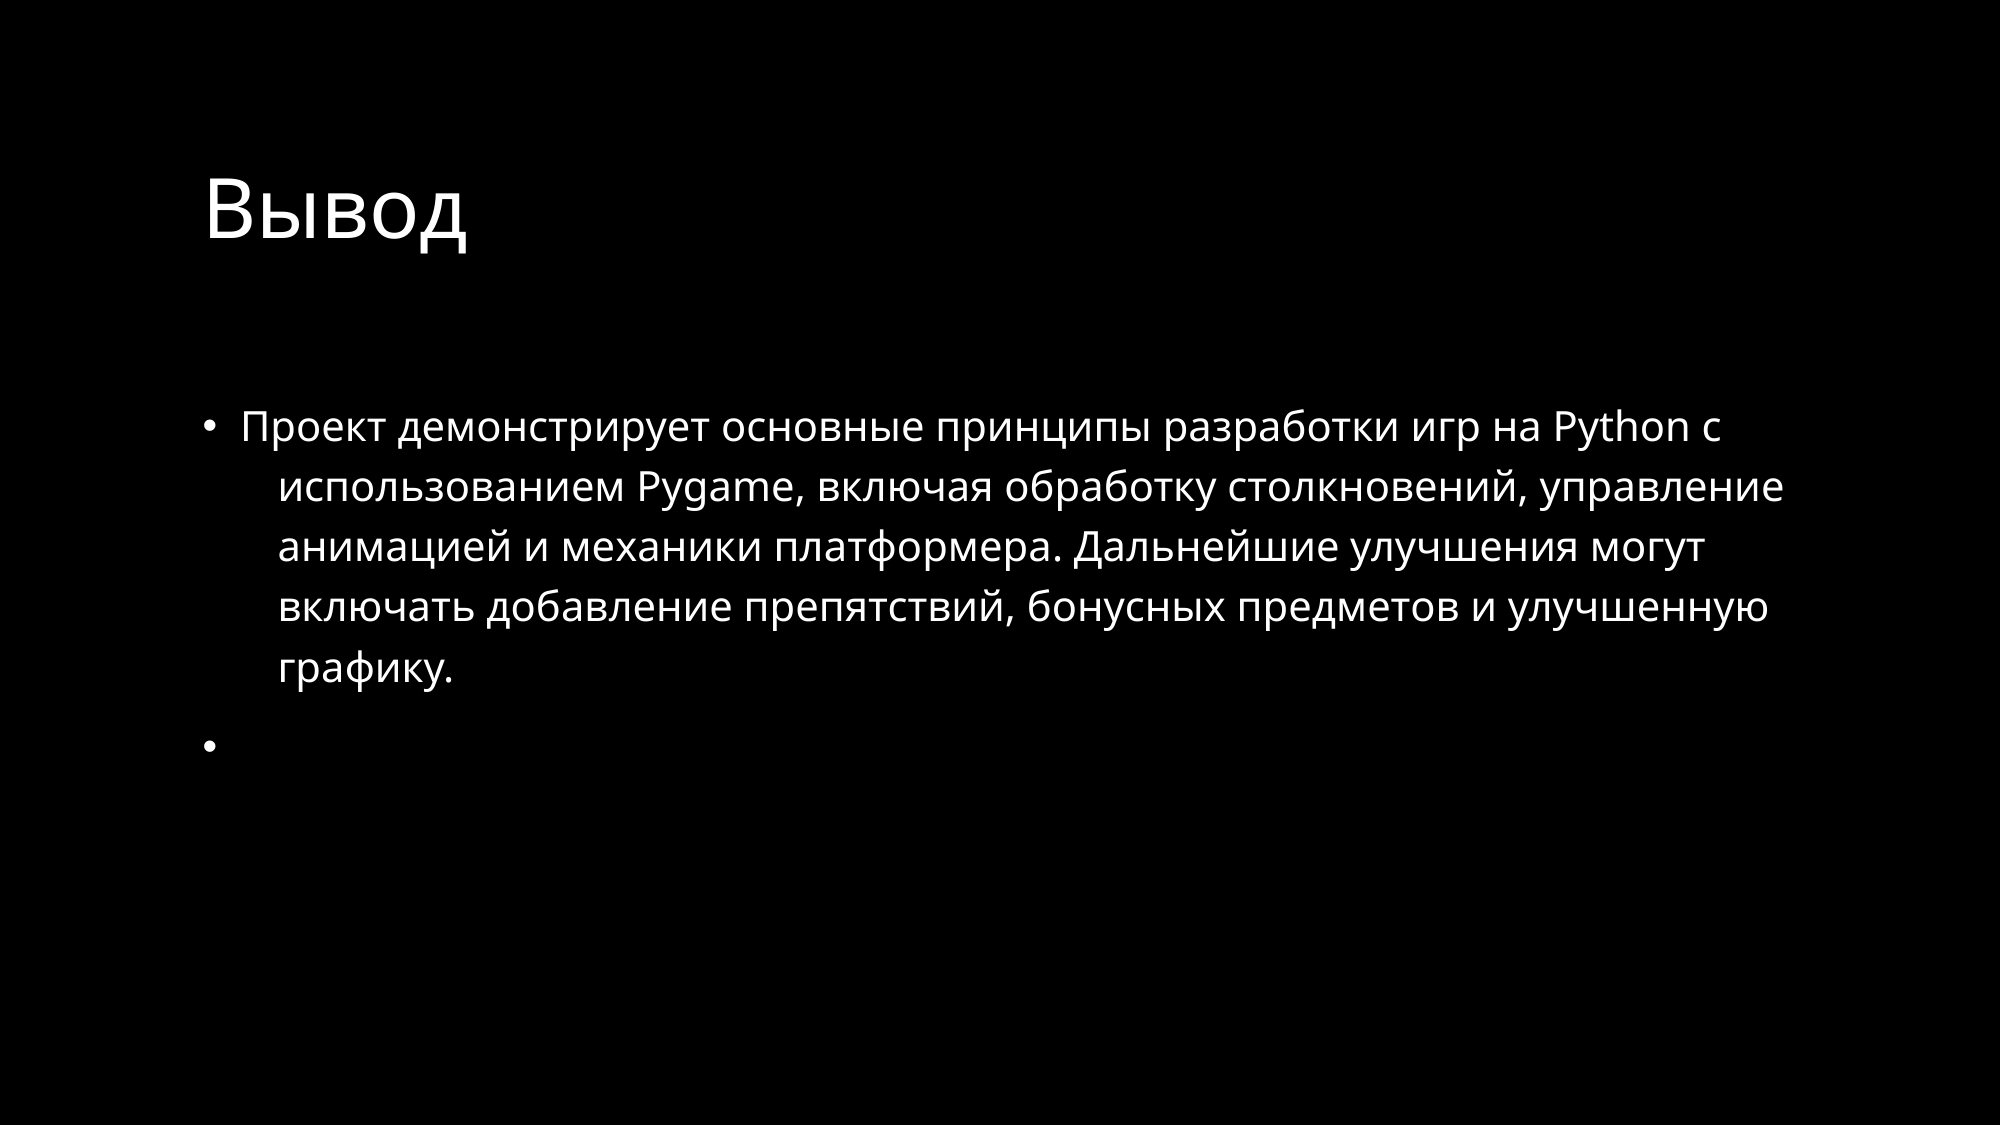

# Вывод
Проект демонстрирует основные принципы разработки игр на Python с использованием Pygame, включая обработку столкновений, управление анимацией и механики платформера. Дальнейшие улучшения могут включать добавление препятствий, бонусных предметов и улучшенную графику.